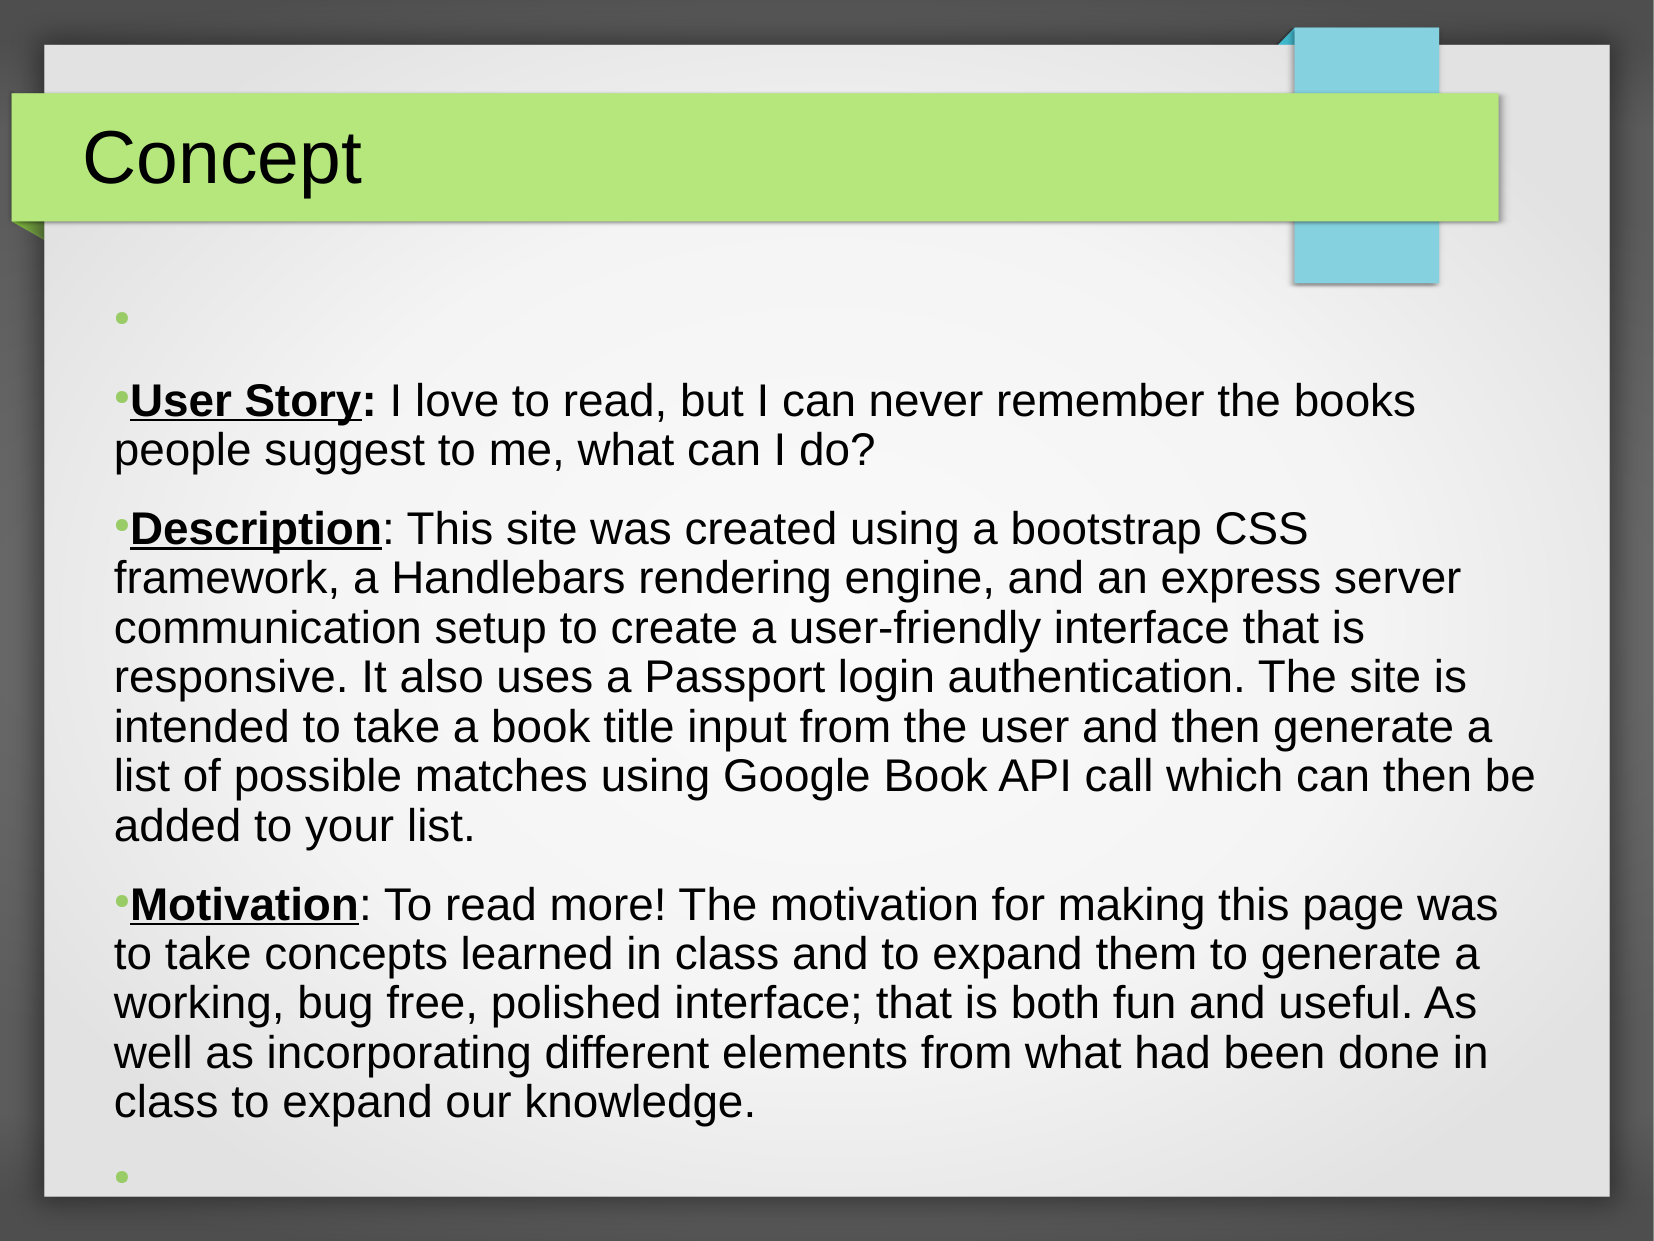

# Concept
User Story: I love to read, but I can never remember the books people suggest to me, what can I do?
Description: This site was created using a bootstrap CSS framework, a Handlebars rendering engine, and an express server communication setup to create a user-friendly interface that is responsive. It also uses a Passport login authentication. The site is intended to take a book title input from the user and then generate a list of possible matches using Google Book API call which can then be added to your list.
Motivation: To read more! The motivation for making this page was to take concepts learned in class and to expand them to generate a working, bug free, polished interface; that is both fun and useful. As well as incorporating different elements from what had been done in class to expand our knowledge.